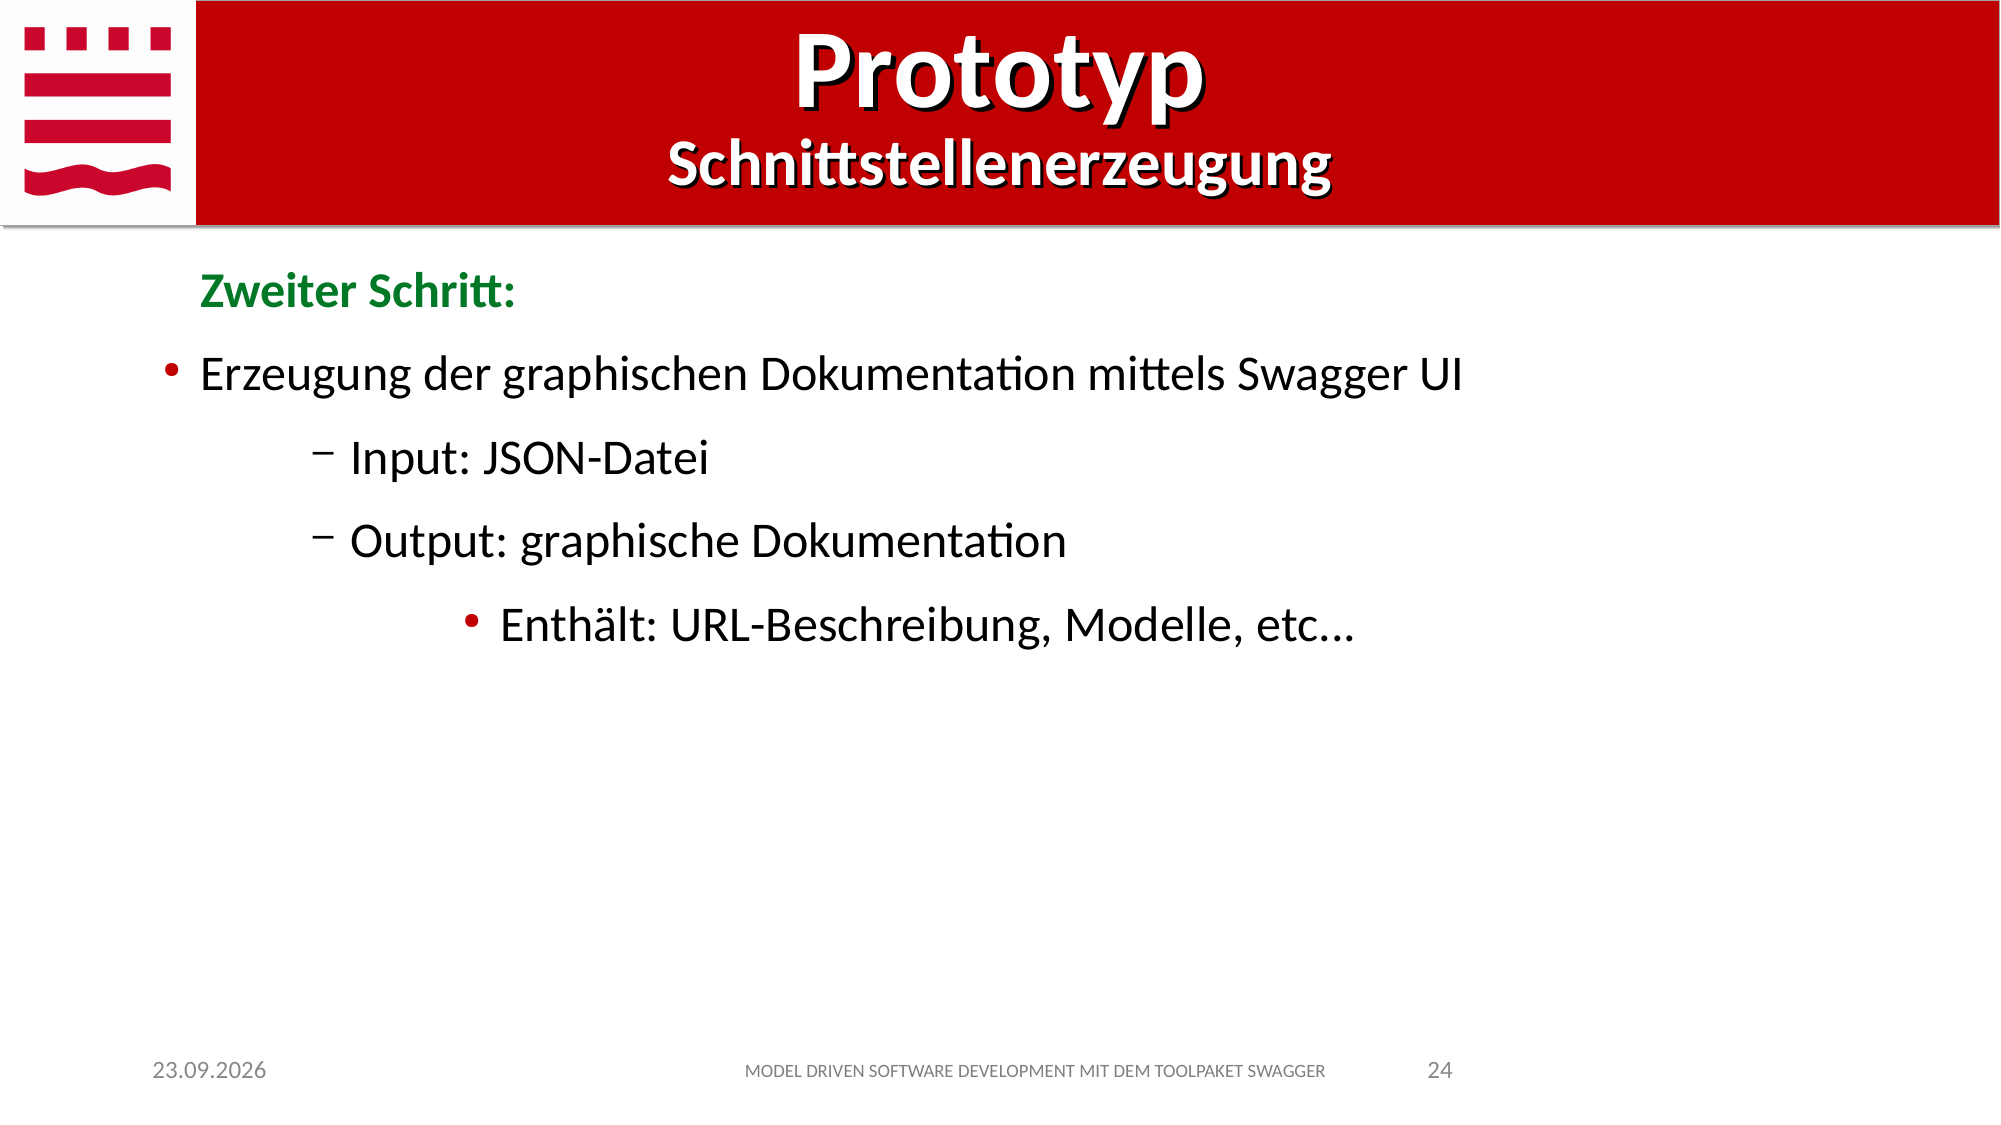

Prototyp
Schnittstellenerzeugung
# Zweiter Schritt:
Erzeugung der graphischen Dokumentation mittels Swagger UI
Input: JSON-Datei
Output: graphische Dokumentation
Enthält: URL-Beschreibung, Modelle, etc...
MODEL DRIVEN SOFTWARE DEVELOPMENT MIT DEM TOOLPAKET SWAGGER
24